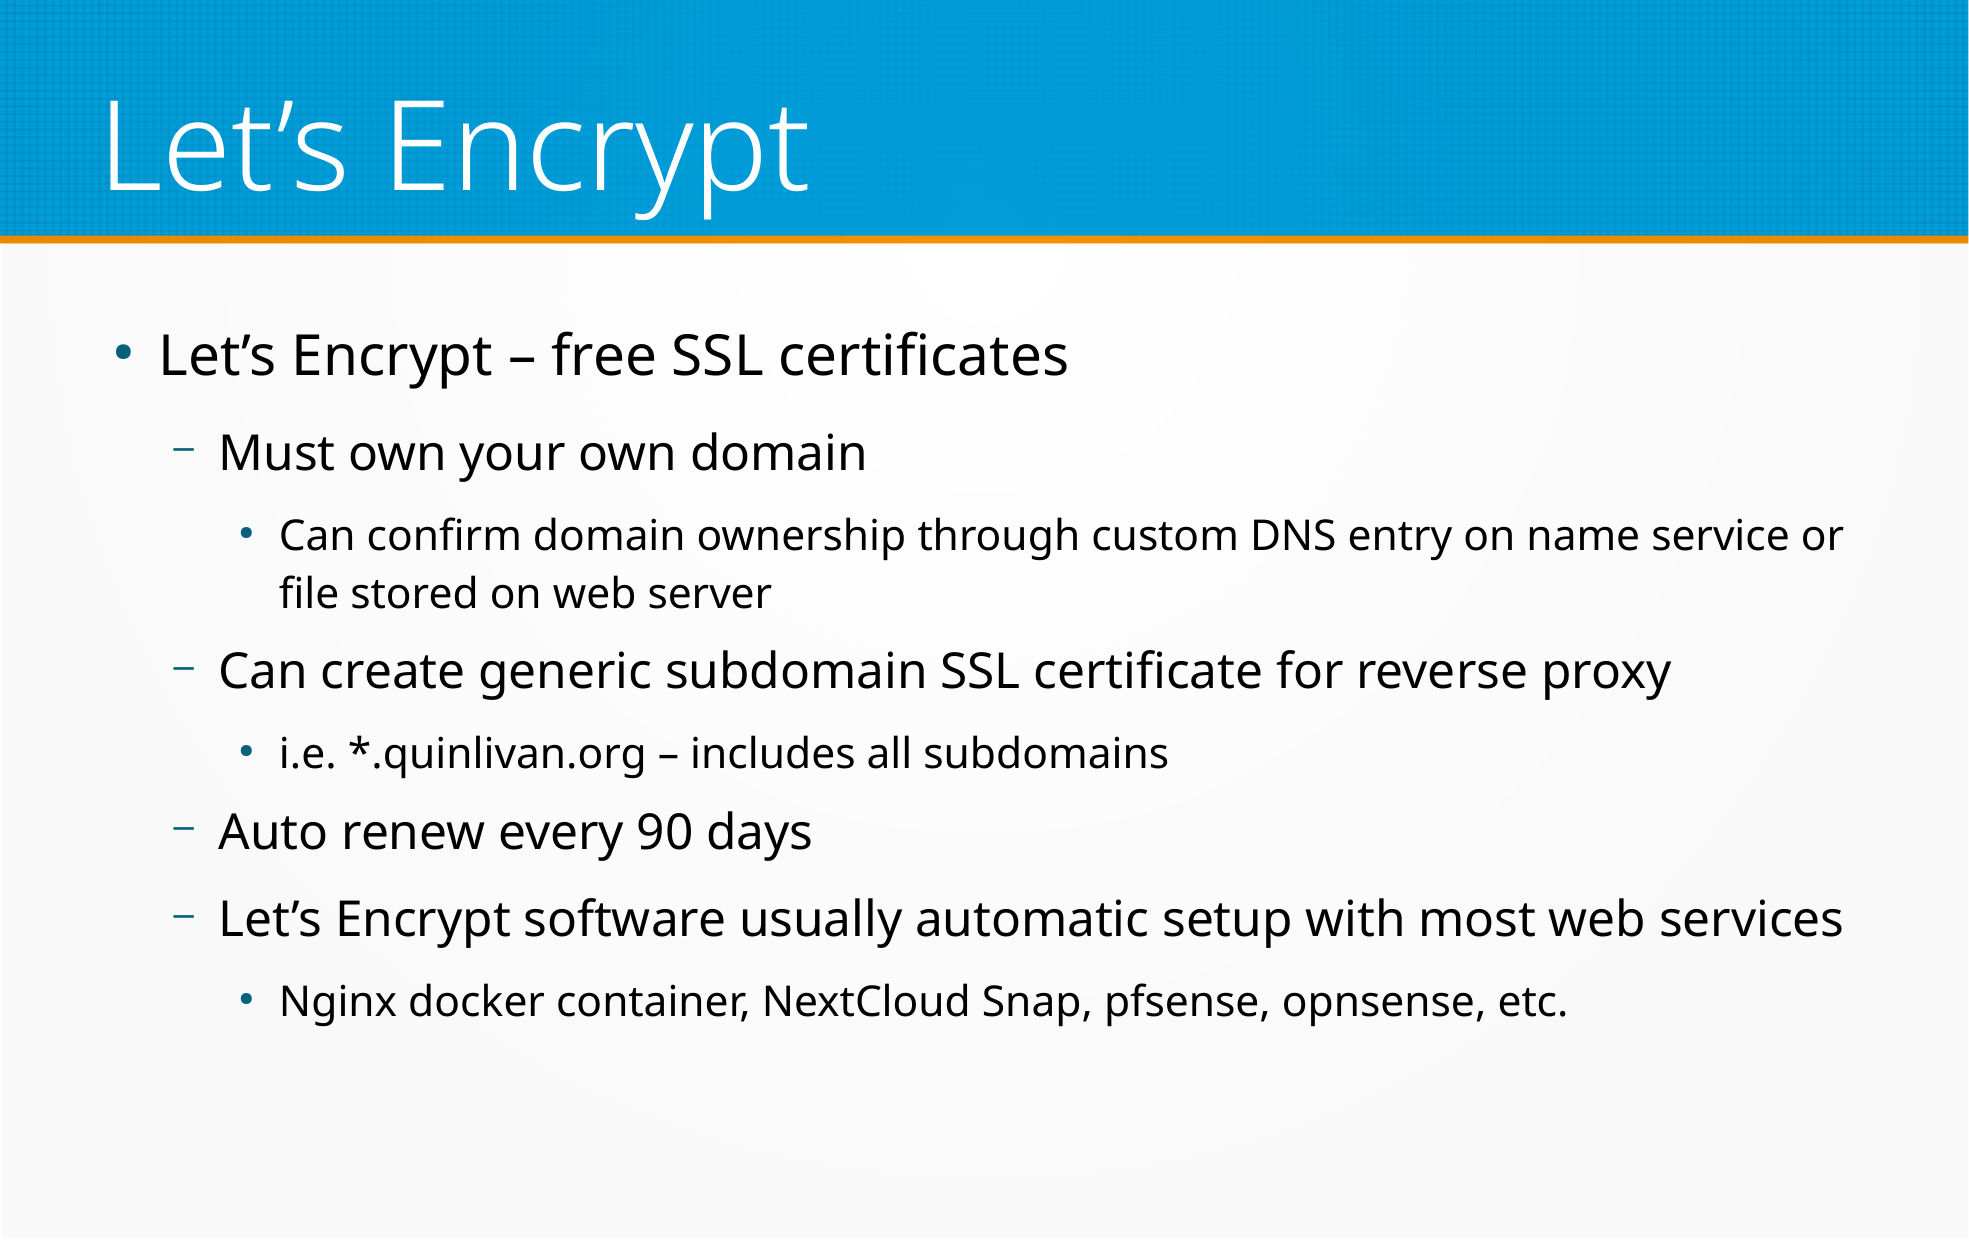

# Let’s Encrypt
Let’s Encrypt – free SSL certificates
Must own your own domain
Can confirm domain ownership through custom DNS entry on name service or file stored on web server
Can create generic subdomain SSL certificate for reverse proxy
i.e. *.quinlivan.org – includes all subdomains
Auto renew every 90 days
Let’s Encrypt software usually automatic setup with most web services
Nginx docker container, NextCloud Snap, pfsense, opnsense, etc.